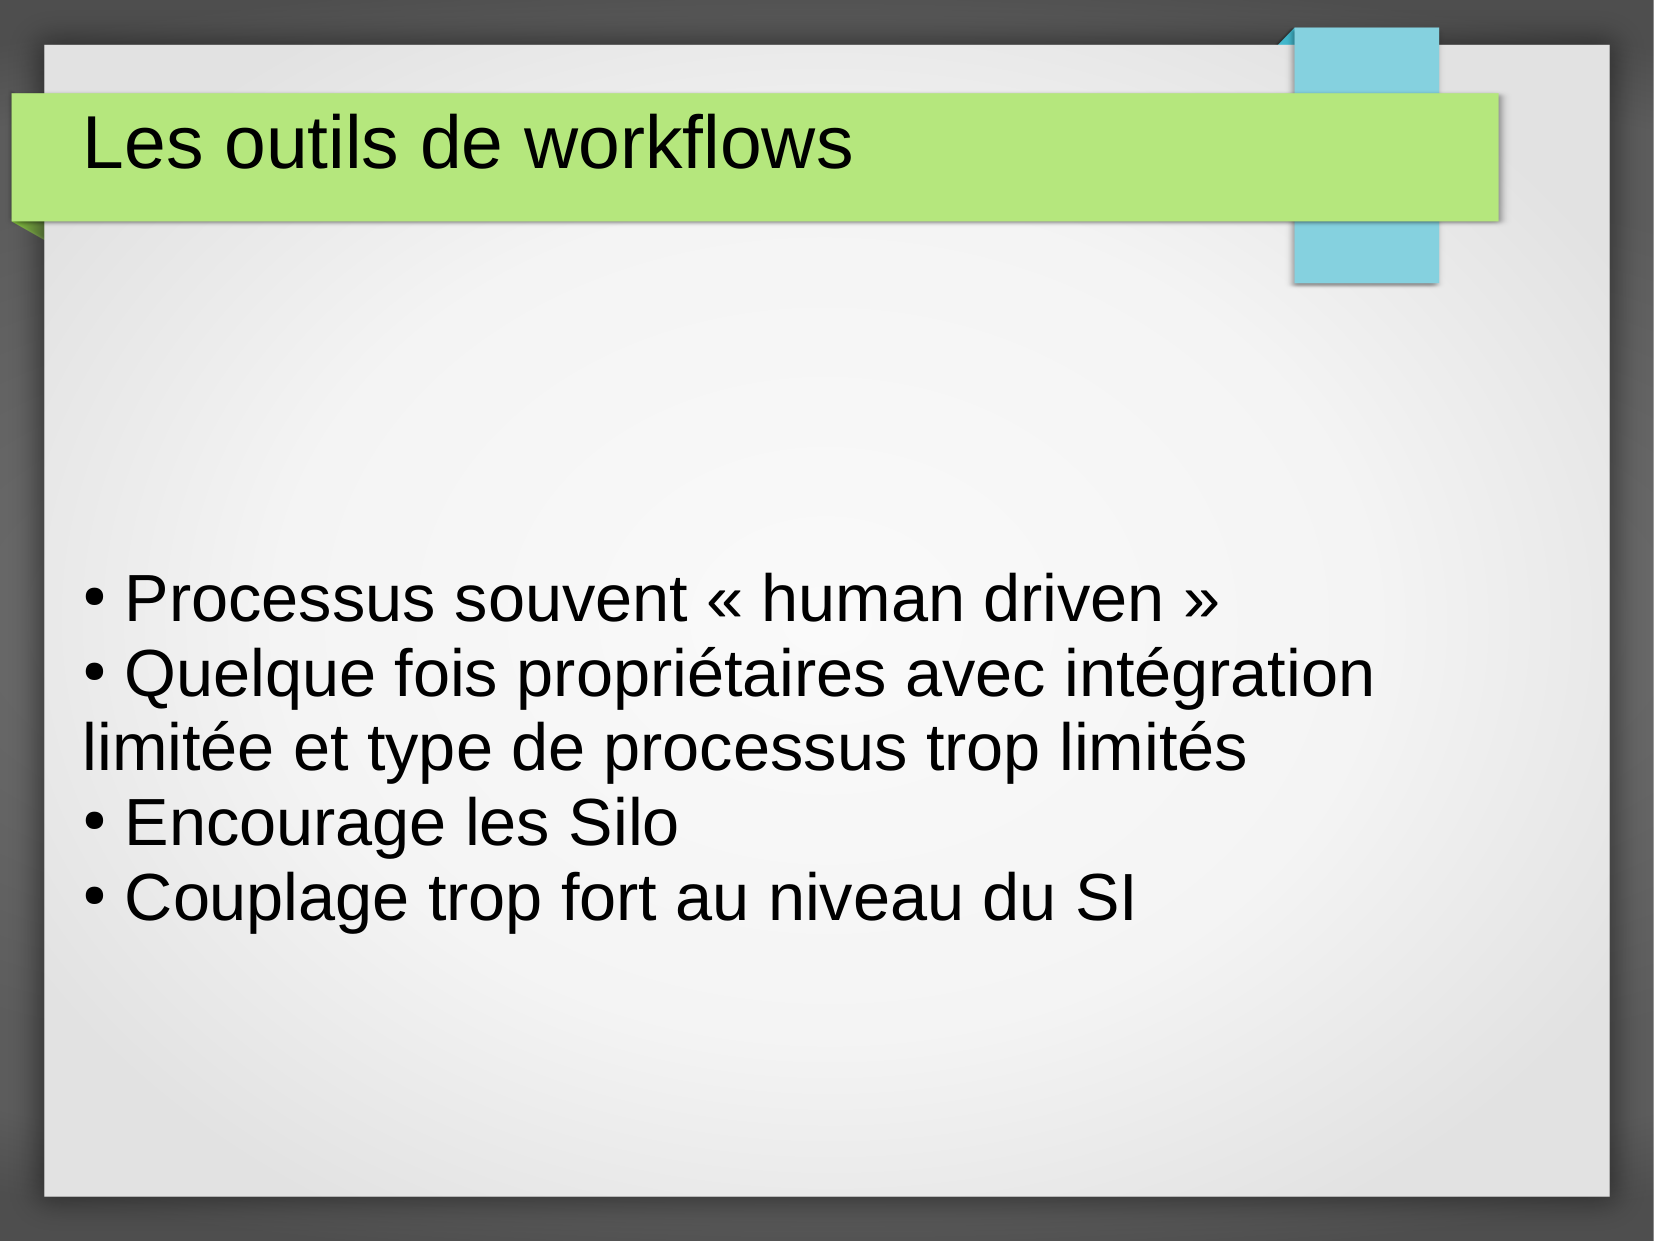

# Les outils de workflows
 Processus souvent « human driven »
 Quelque fois propriétaires avec intégration limitée et type de processus trop limités
 Encourage les Silo
 Couplage trop fort au niveau du SI